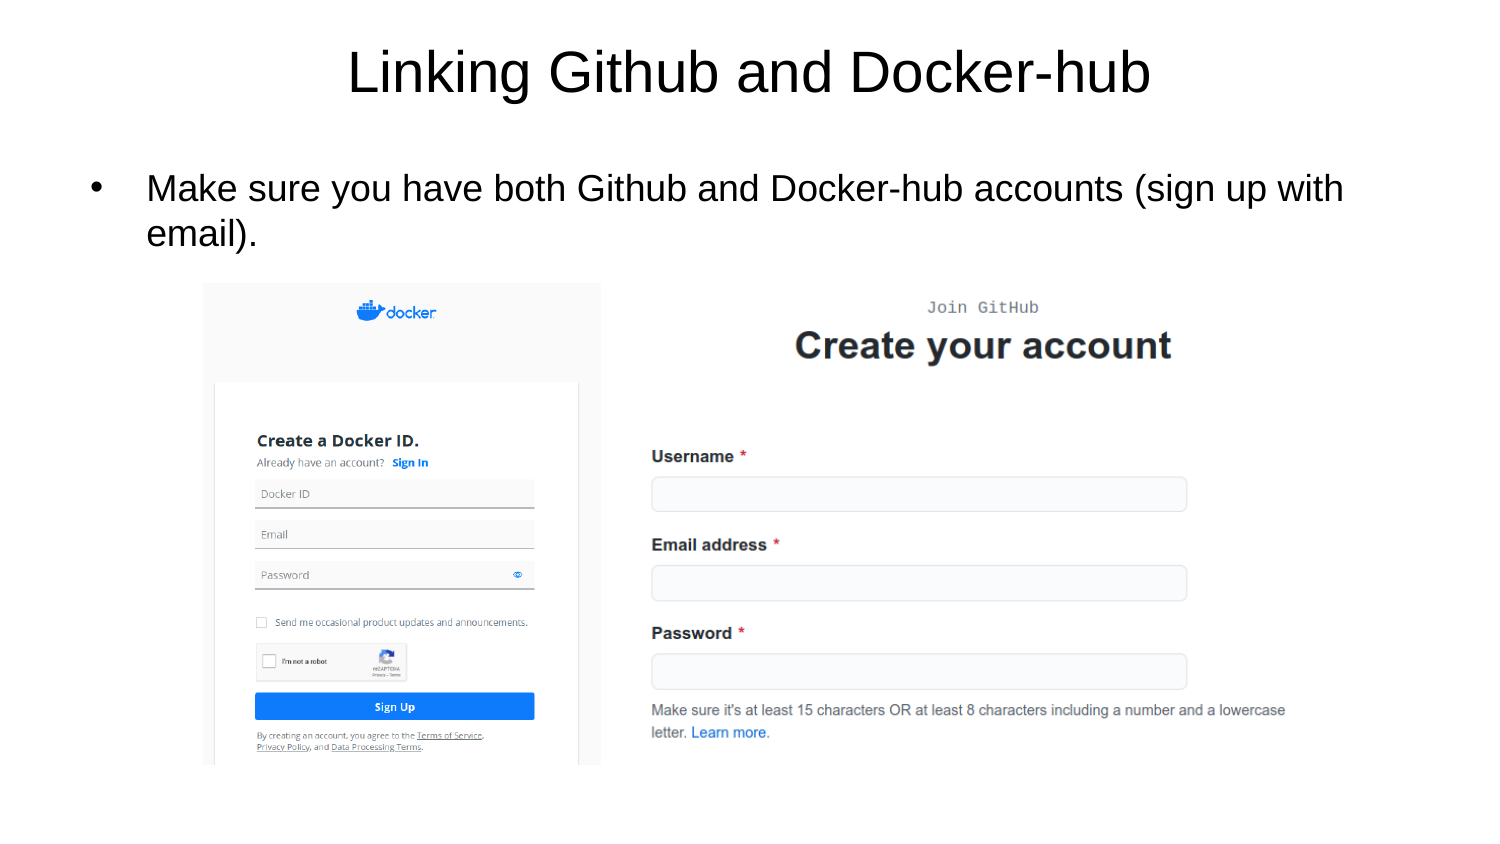

# Linking Github and Docker-hub
Make sure you have both Github and Docker-hub accounts (sign up with email).